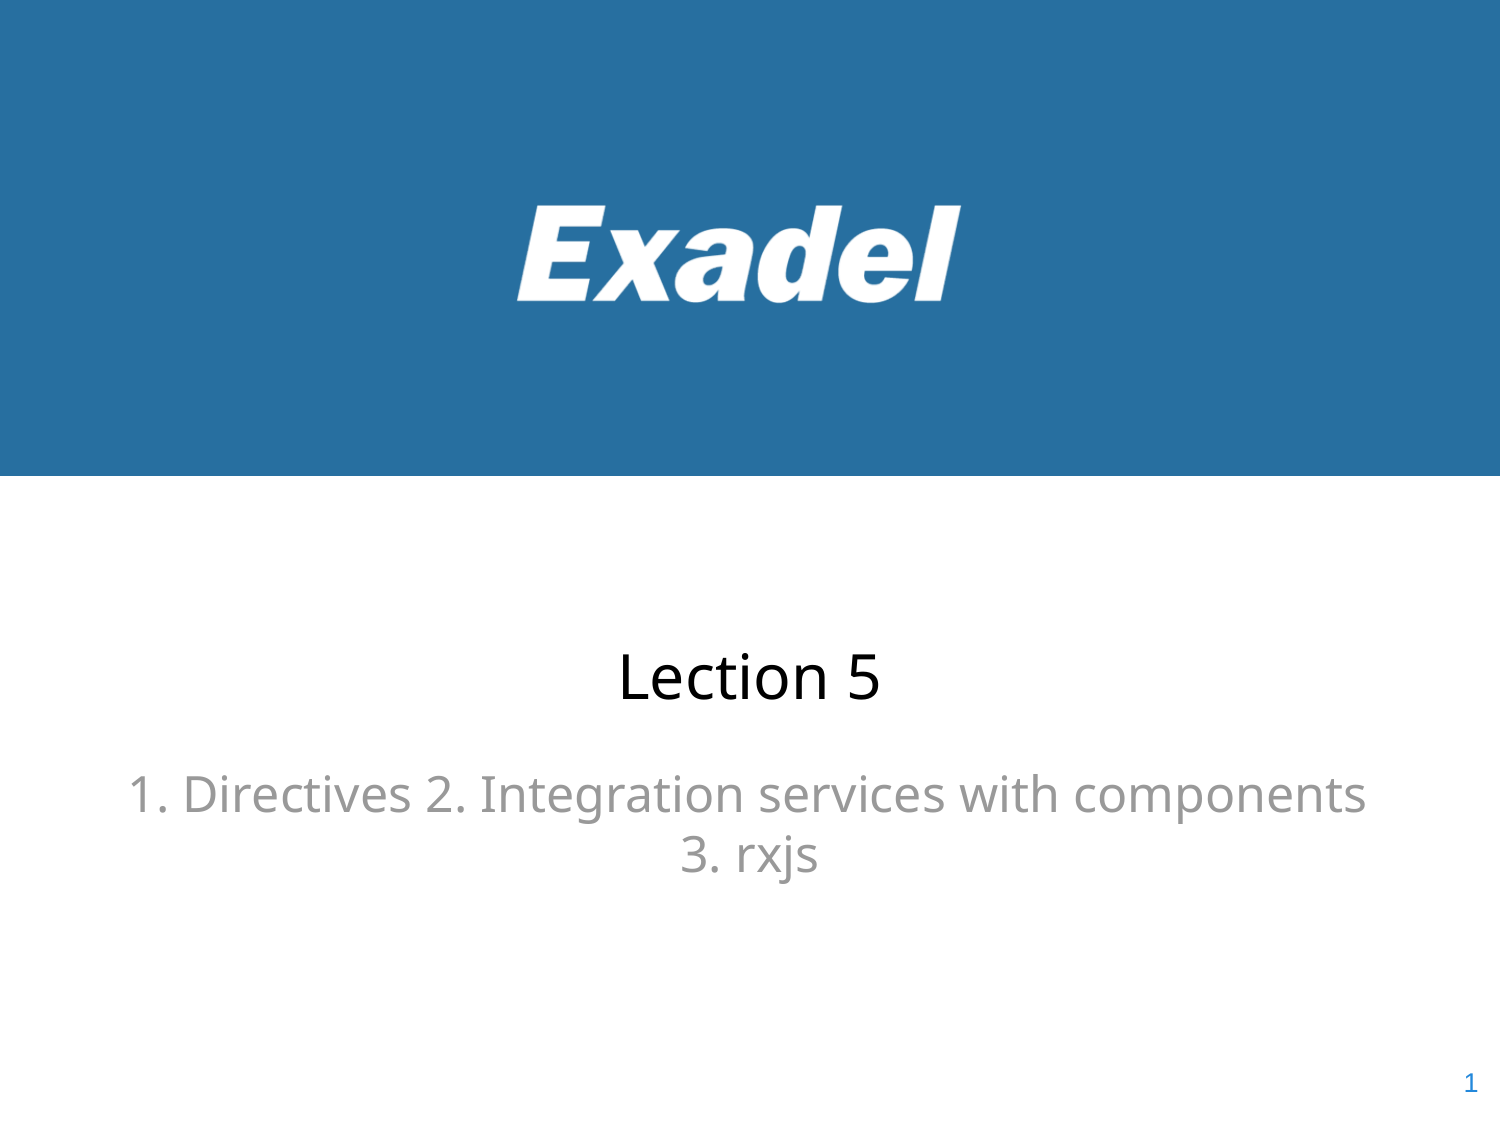

# Lection 5
1. Directives 2. Integration services with components
3. rxjs